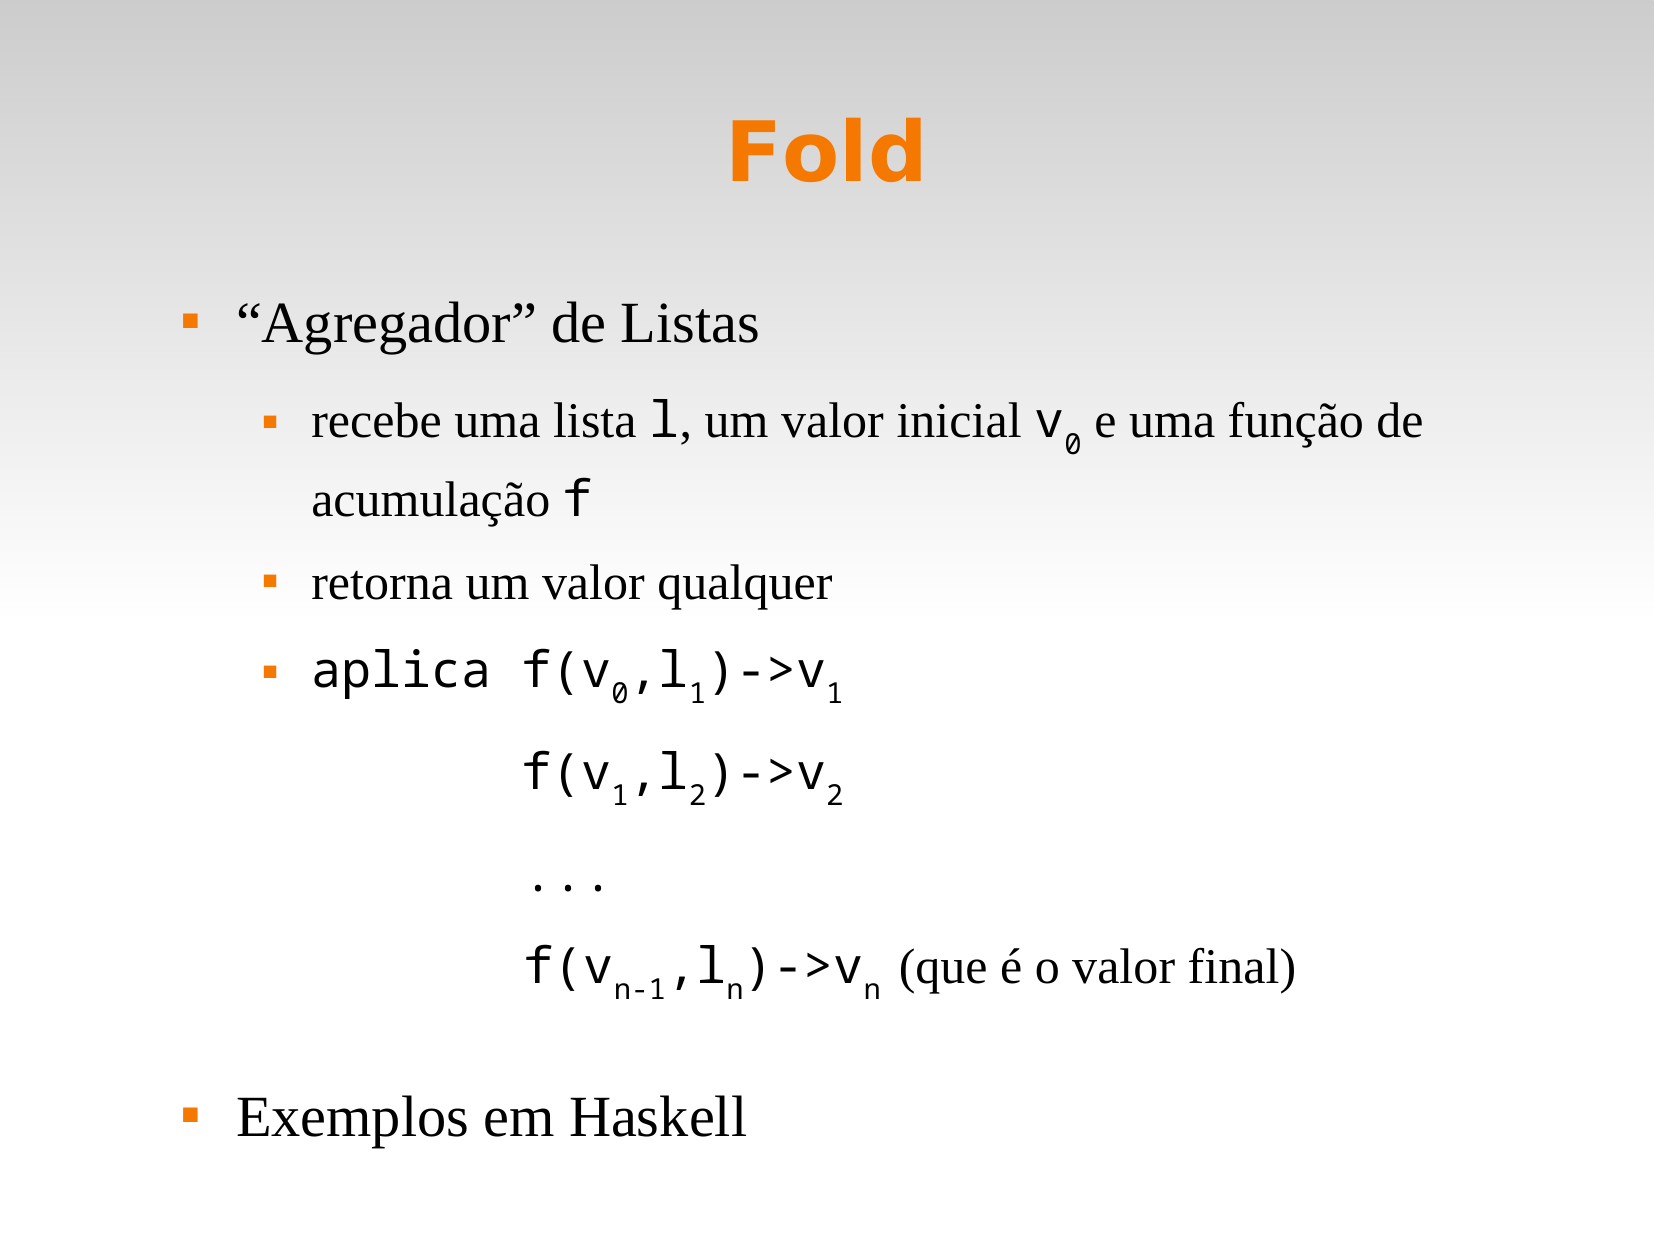

# Fold
“Agregador” de Listas
recebe uma lista l, um valor inicial v0 e uma função de acumulação f
retorna um valor qualquer
aplica f(v0,l1)->v1
 f(v1,l2)->v2
 ...
 f(vn-1,ln)->vn (que é o valor final)
Exemplos em Haskell